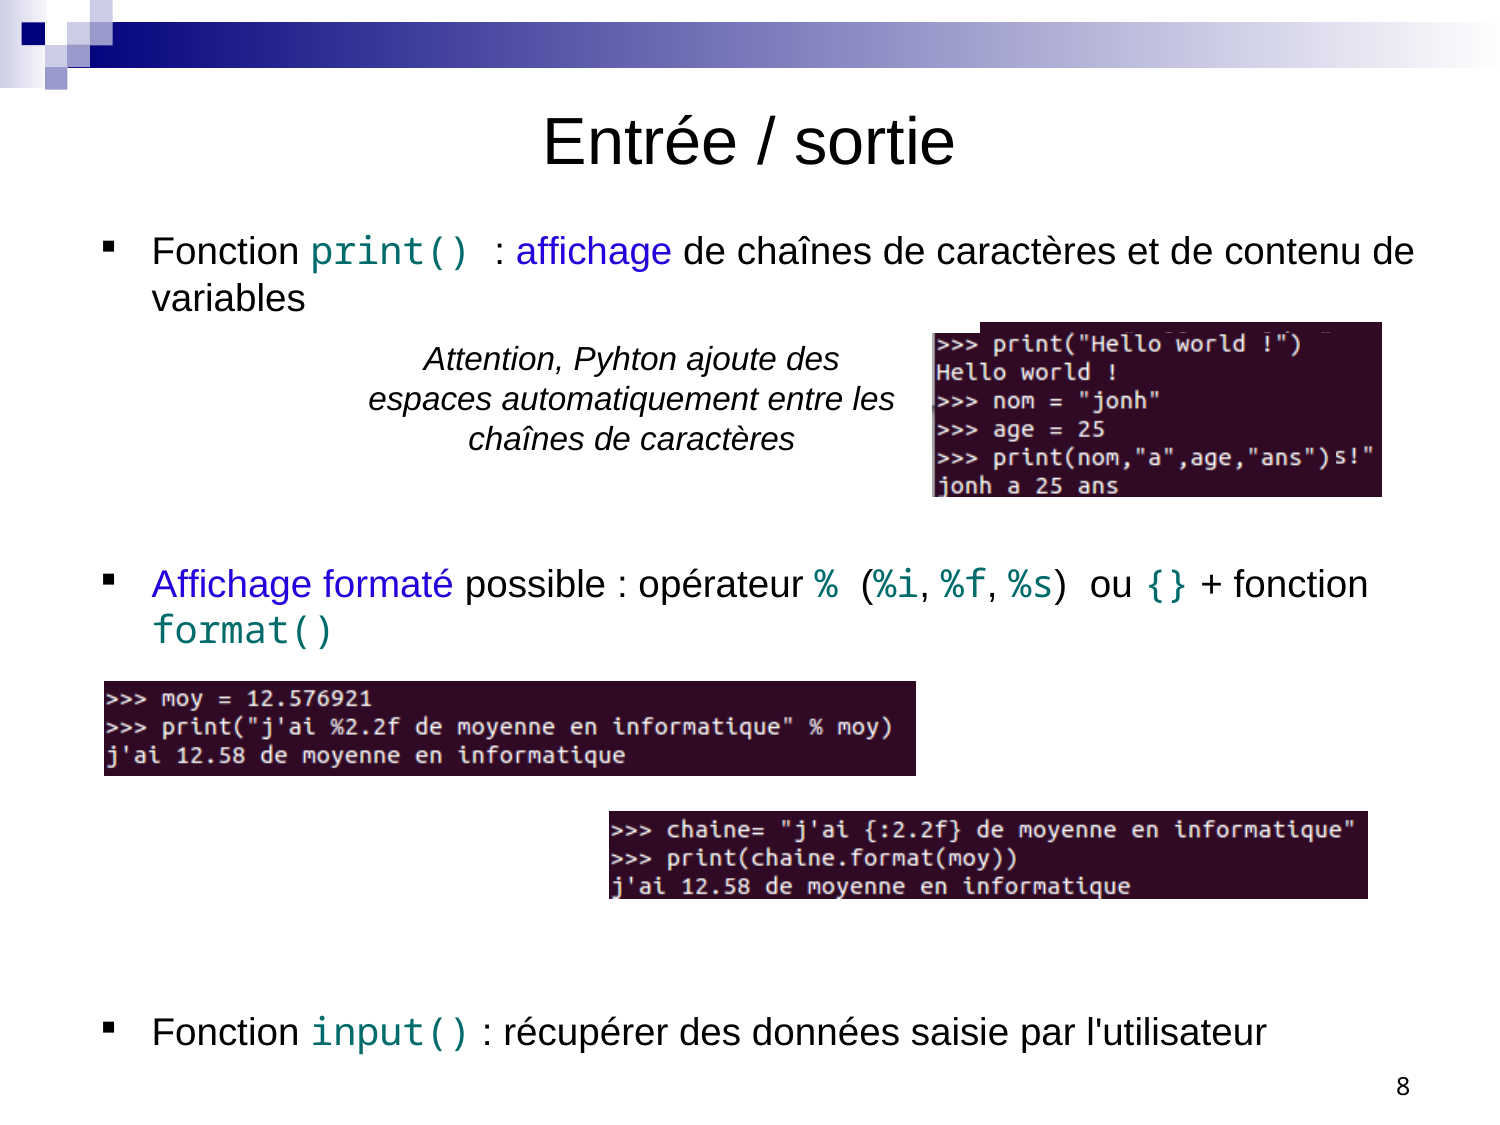

# Entrée / sortie
Fonction print() : affichage de chaînes de caractères et de contenu de variables
Affichage formaté possible : opérateur % (%i, %f, %s) ou {} + fonction format()
Fonction input() : récupérer des données saisie par l'utilisateur
Attention, Pyhton ajoute des espaces automatiquement entre les chaînes de caractères
8